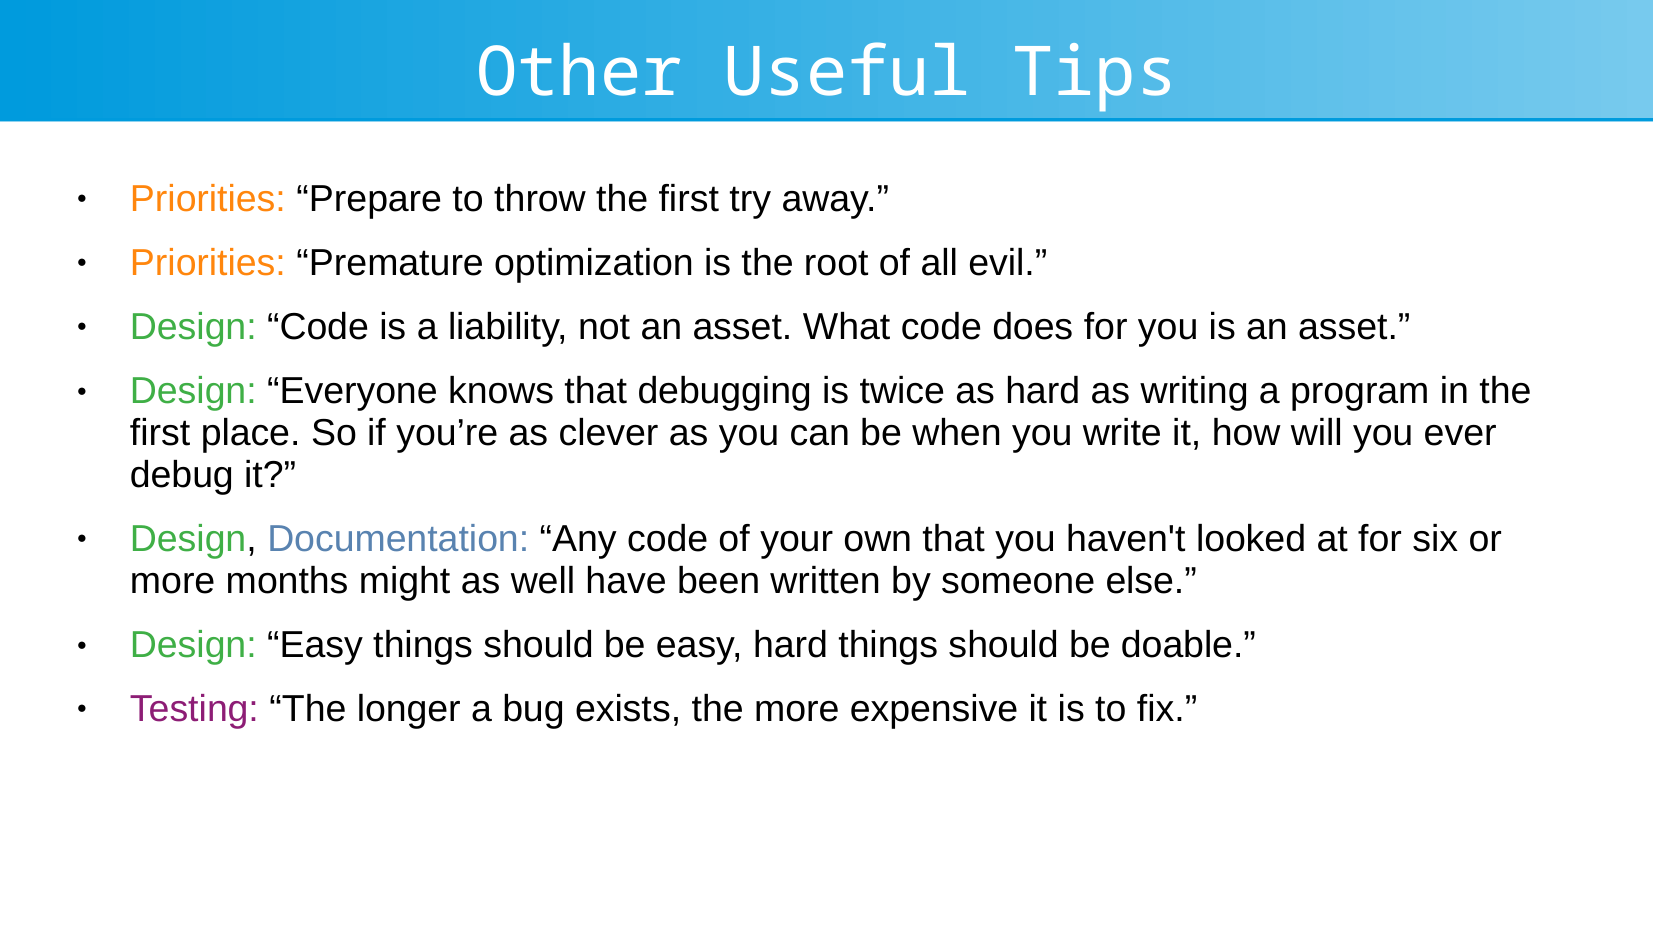

# Other Useful Tips
Priorities: “Prepare to throw the first try away.”
Priorities: “Premature optimization is the root of all evil.”
Design: “Code is a liability, not an asset. What code does for you is an asset.”
Design: “Everyone knows that debugging is twice as hard as writing a program in the first place. So if you’re as clever as you can be when you write it, how will you ever debug it?”
Design, Documentation: “Any code of your own that you haven't looked at for six or more months might as well have been written by someone else.”
Design: “Easy things should be easy, hard things should be doable.”
Testing: “The longer a bug exists, the more expensive it is to fix.”
12